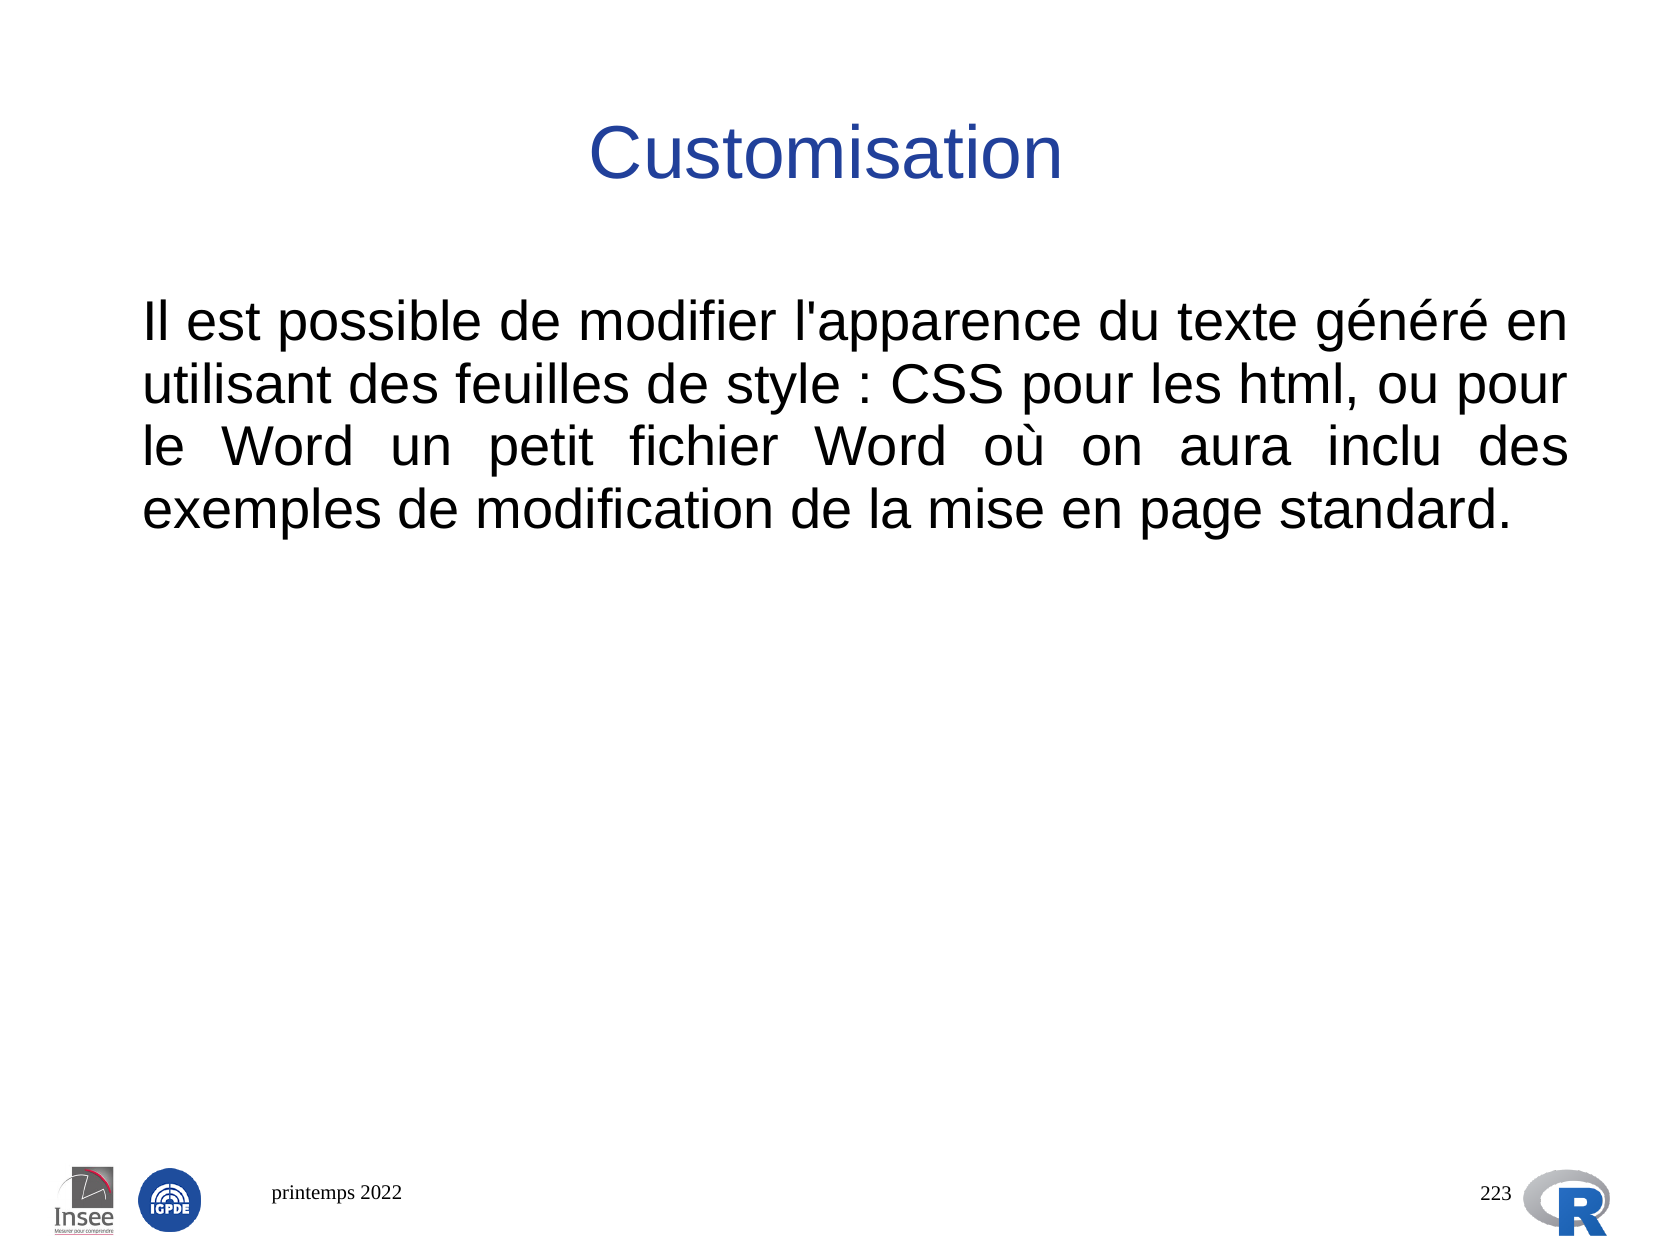

# Customisation
Il est possible de modifier l'apparence du texte généré en utilisant des feuilles de style : CSS pour les html, ou pour le Word un petit fichier Word où on aura inclu des exemples de modification de la mise en page standard.
printemps 2022
223